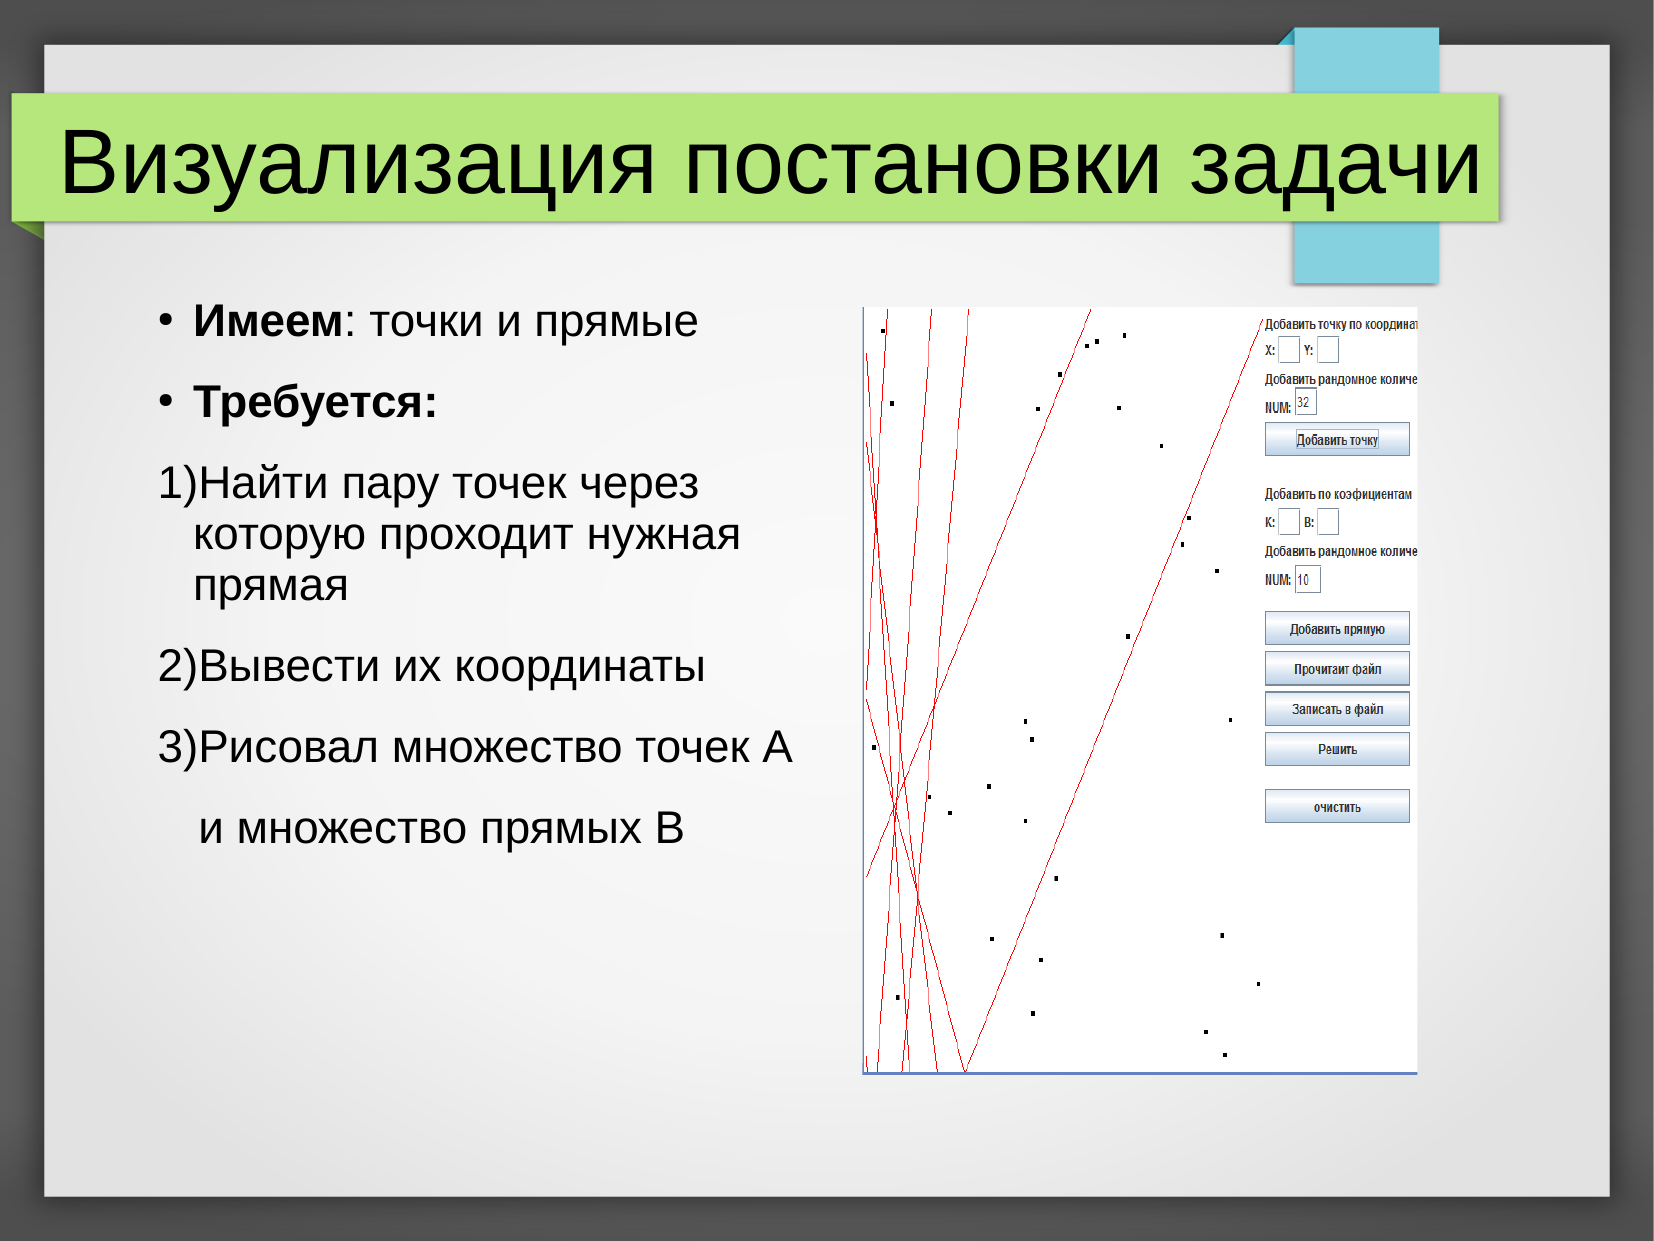

# Визуализация постановки задачи
Имеем: точки и прямые
Требуется:
Найти пару точек через которую проходит нужная прямая
Вывести их координаты
Рисовал множество точек А
и множество прямых B